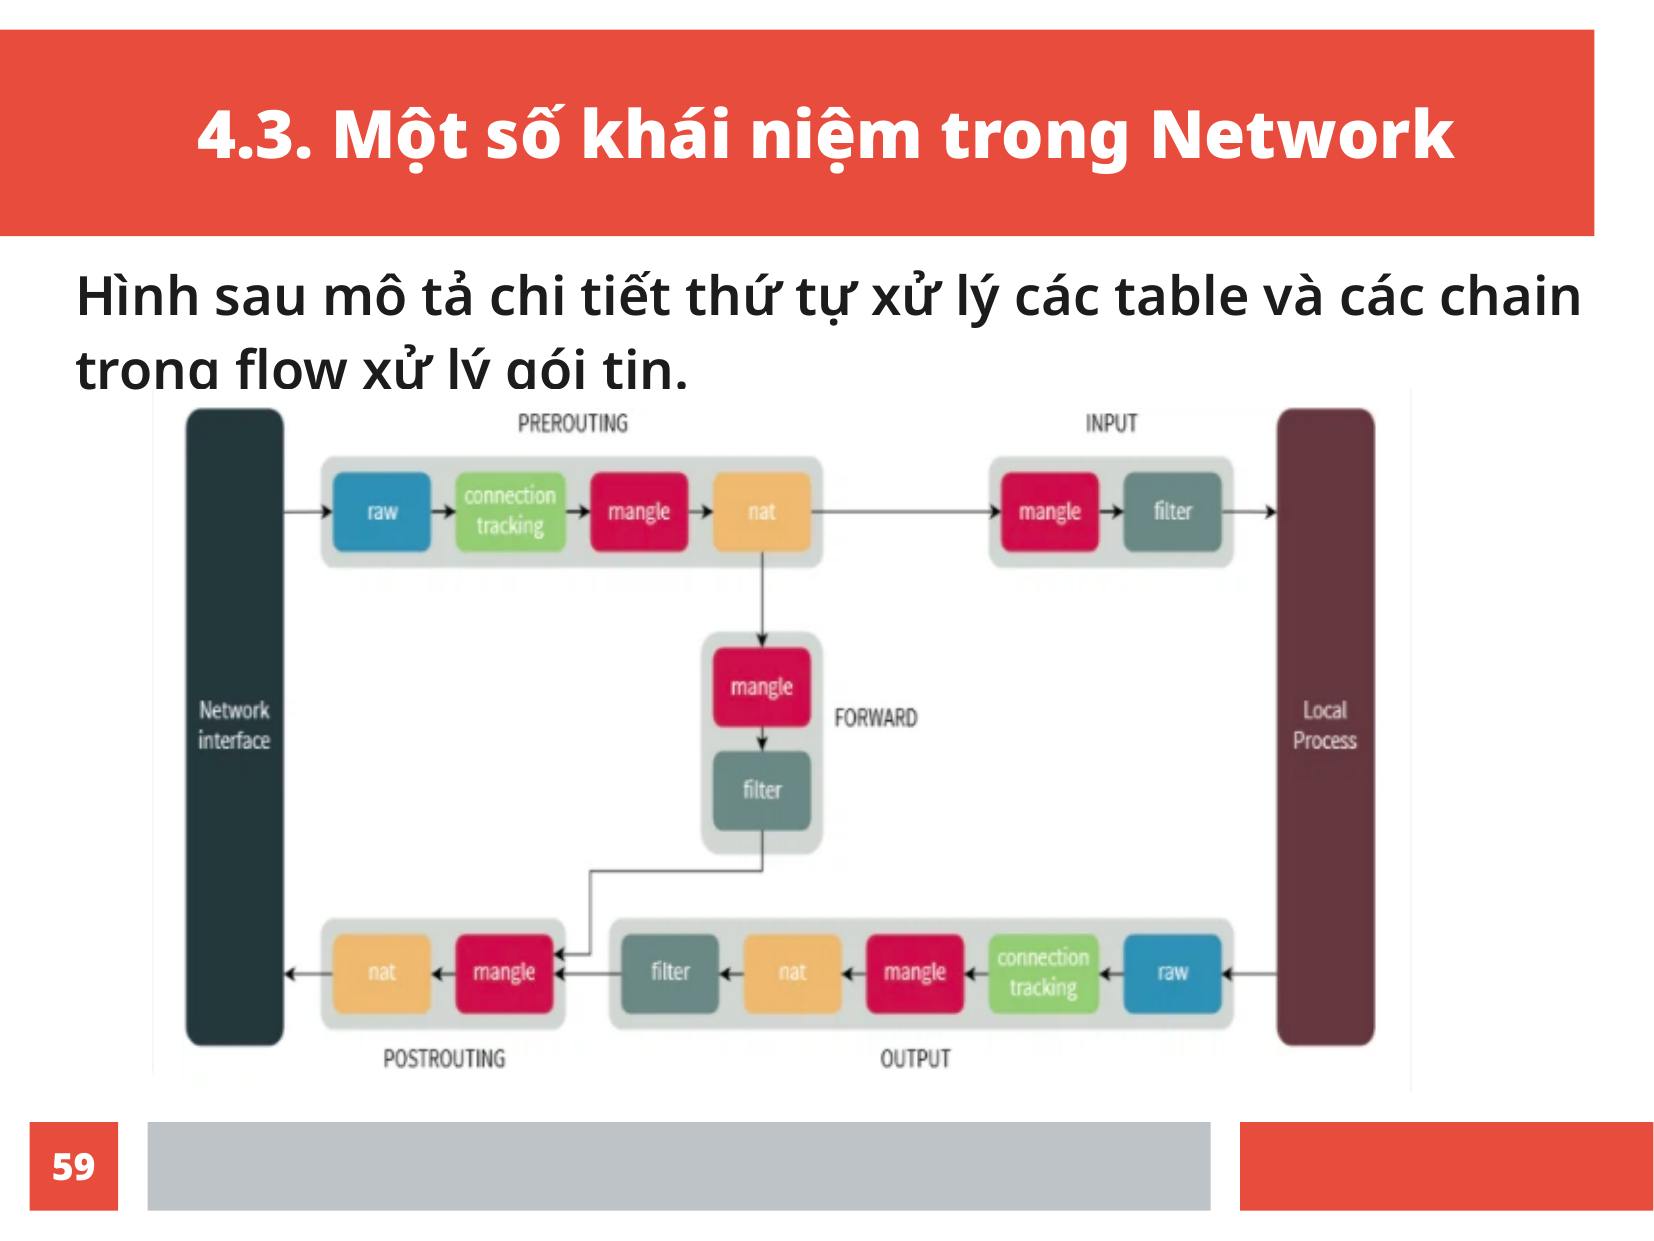

# 4.3. Một số khái niệm trong Network
Hình sau mô tả chi tiết thứ tự xử lý các table và các chain trong flow xử lý gói tin.
59